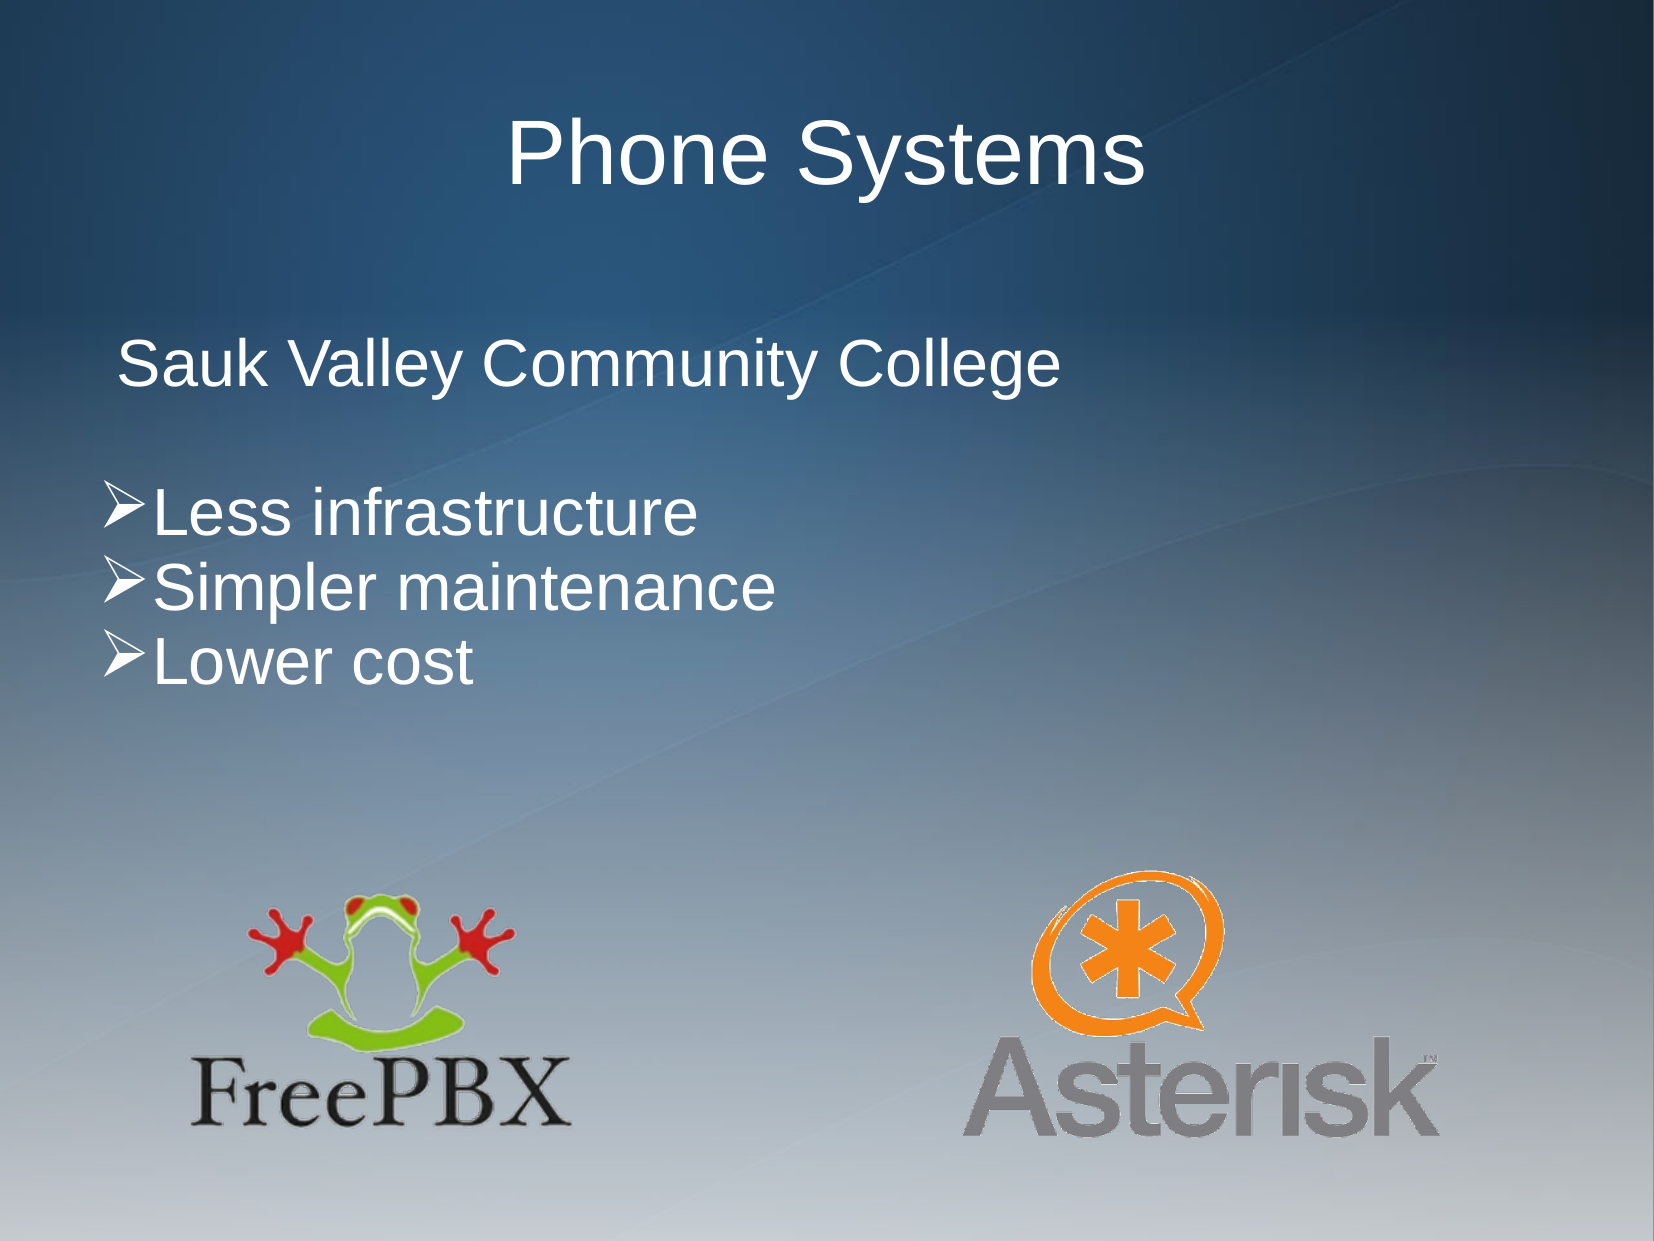

# Phone Systems
Sauk Valley Community College
Less infrastructure
Simpler maintenance
Lower cost